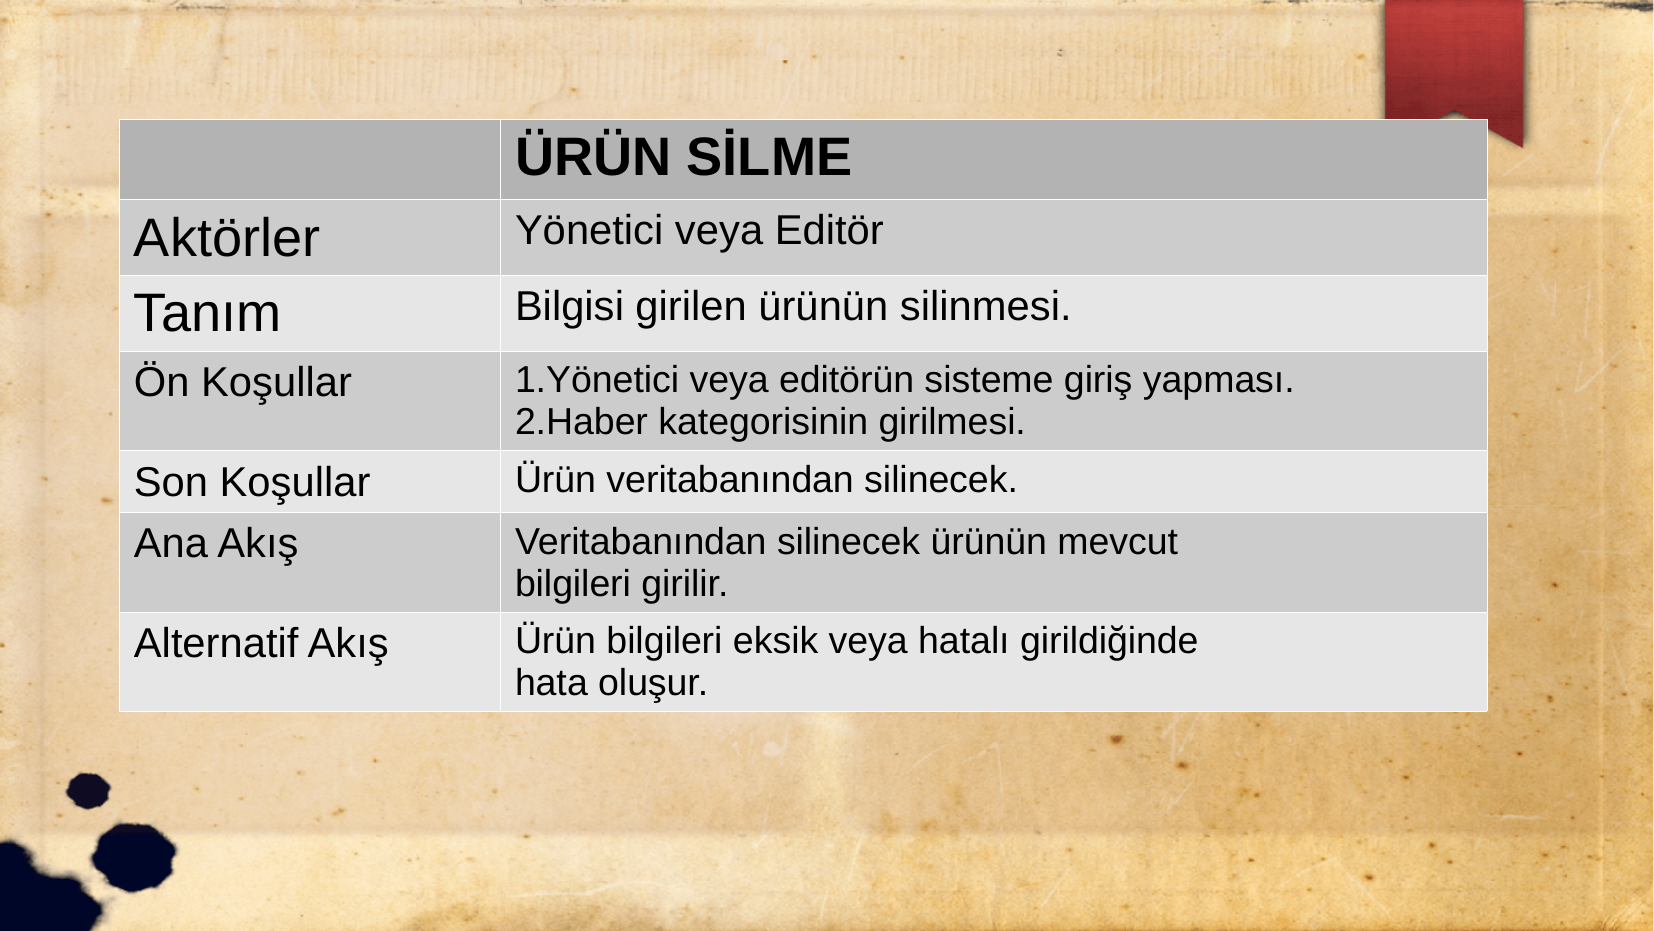

| | ÜRÜN SİLME |
| --- | --- |
| Aktörler | Yönetici veya Editör |
| Tanım | Bilgisi girilen ürünün silinmesi. |
| Ön Koşullar | 1.Yönetici veya editörün sisteme giriş yapması. 2.Haber kategorisinin girilmesi. |
| Son Koşullar | Ürün veritabanından silinecek. |
| Ana Akış | Veritabanından silinecek ürünün mevcut bilgileri girilir. |
| Alternatif Akış | Ürün bilgileri eksik veya hatalı girildiğinde hata oluşur. |